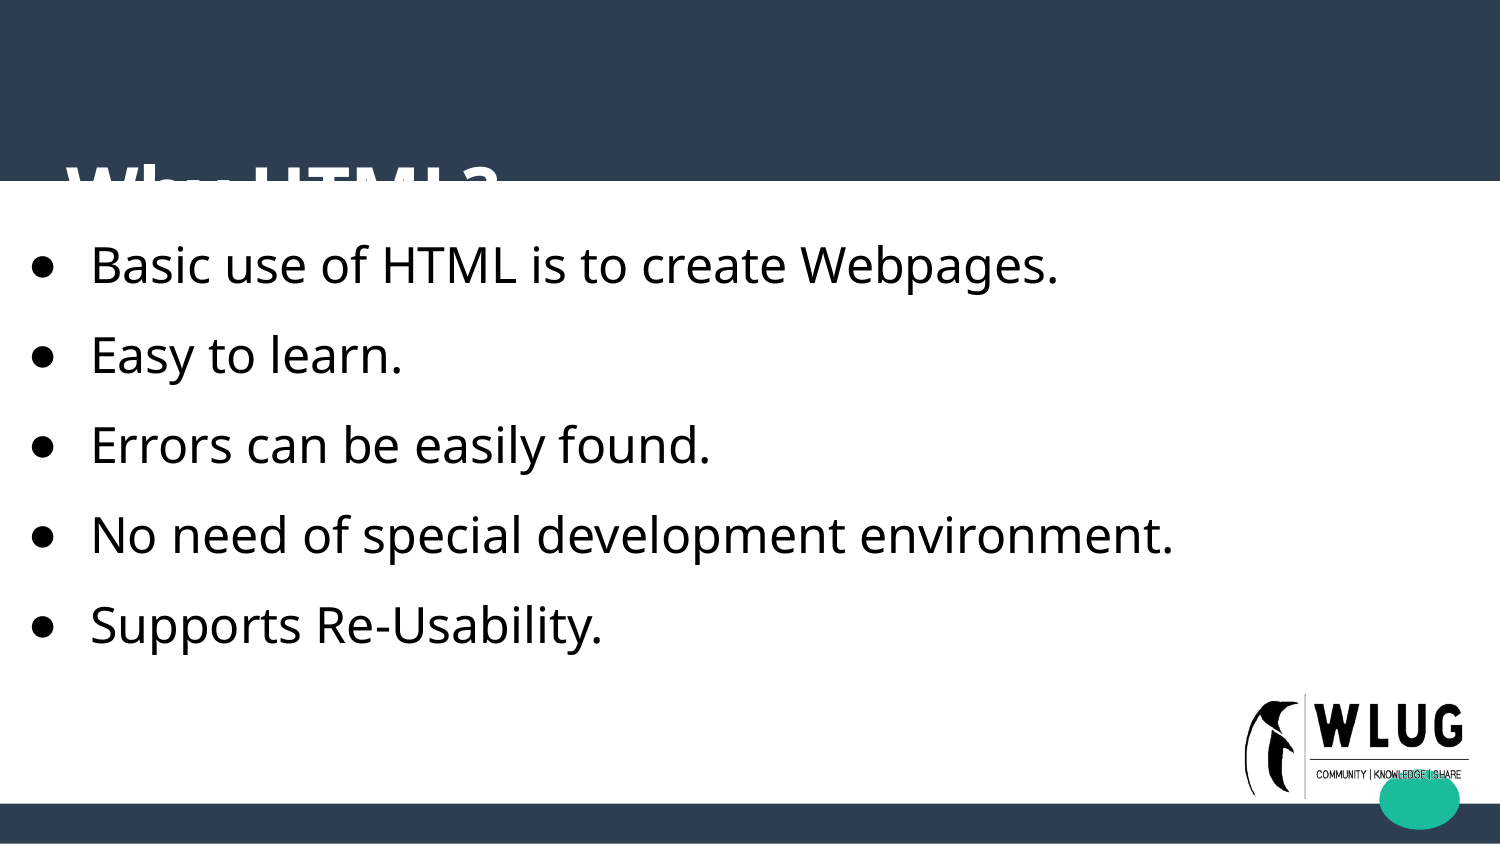

# Why HTML?
Basic use of HTML is to create Webpages.
Easy to learn.
Errors can be easily found.
No need of special development environment.
Supports Re-Usability.